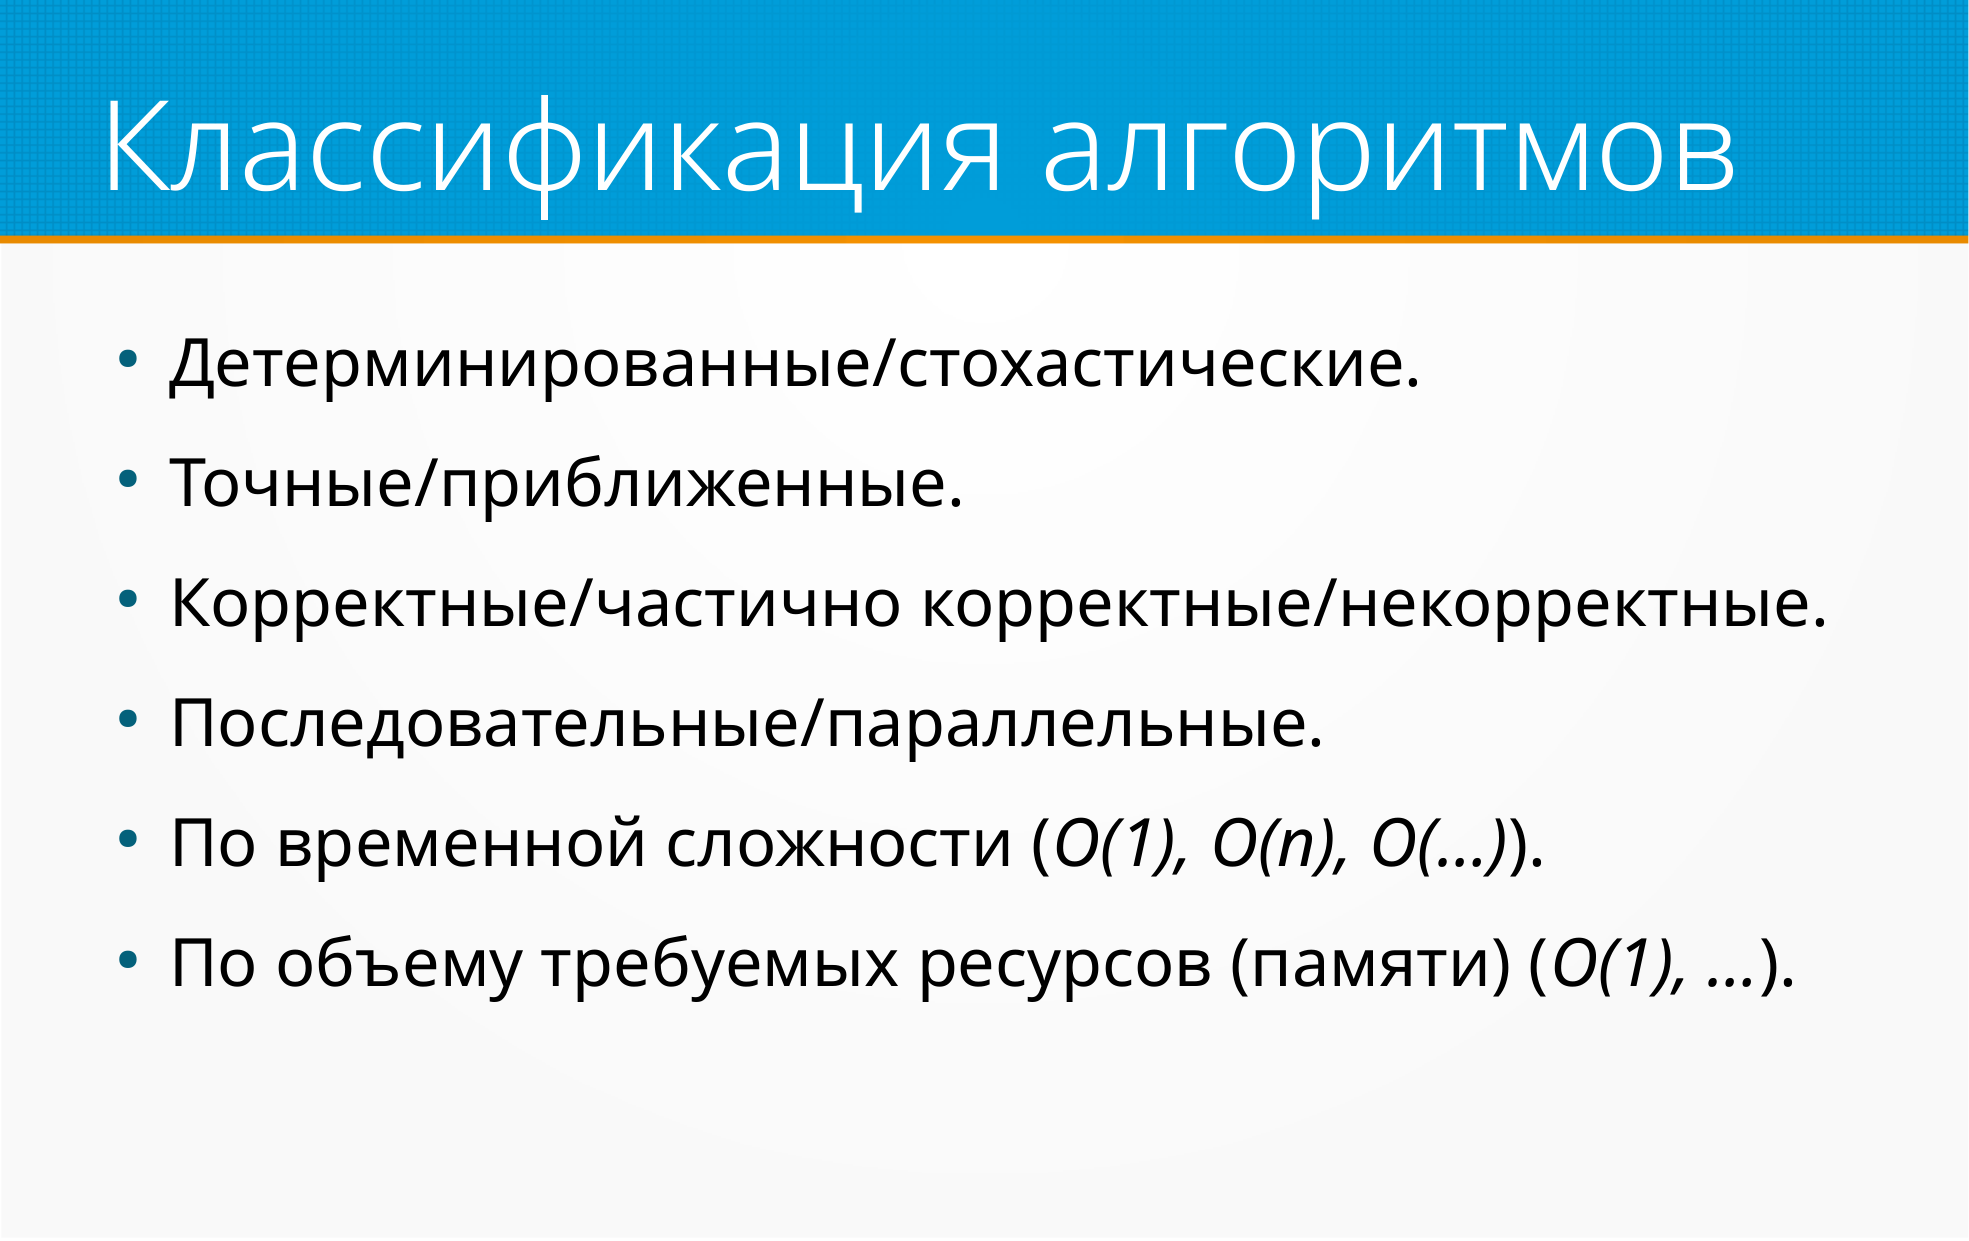

# Классификация алгоритмов
Детерминированные/стохастические.
Точные/приближенные.
Корректные/частично корректные/некорректные.
Последовательные/параллельные.
По временной сложности (O(1), O(n), O(…)).
По объему требуемых ресурсов (памяти) (O(1), …).